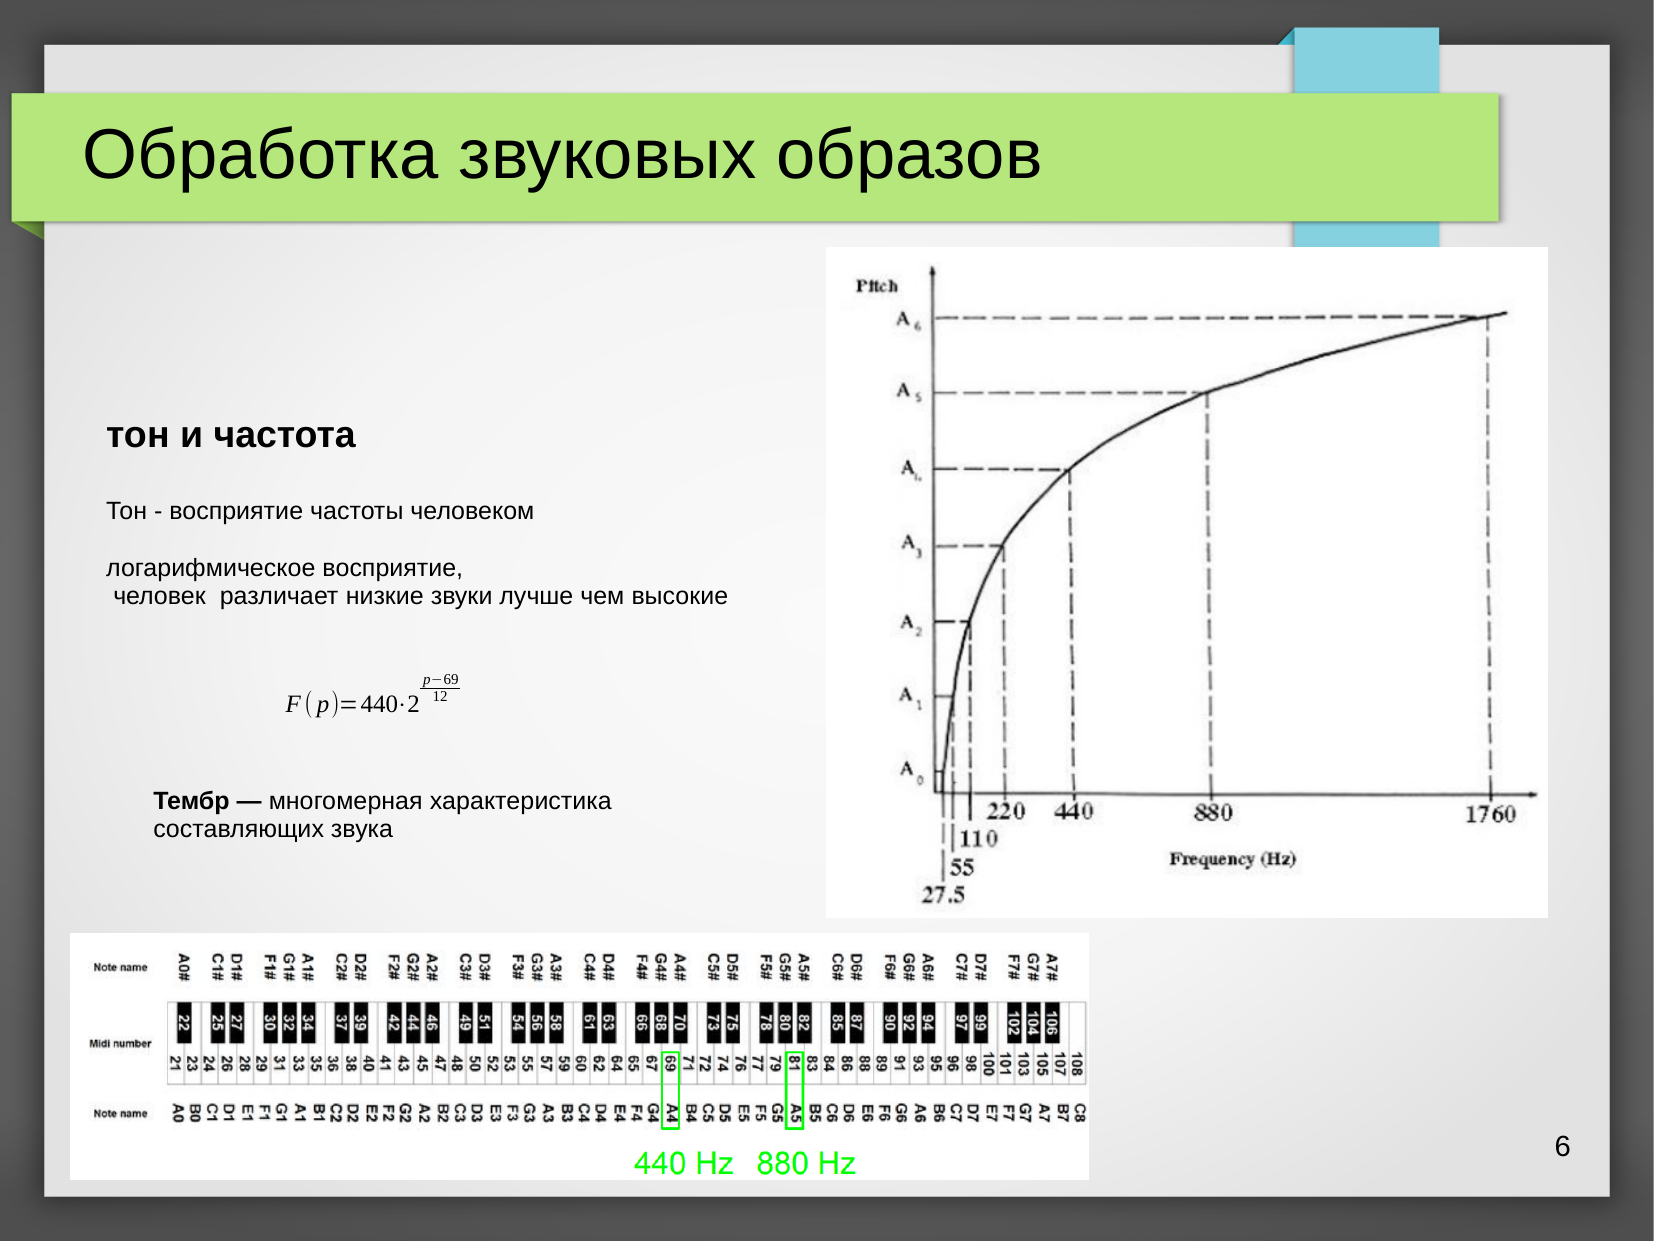

# Обработка звуковых образов
тон и частота
Тон - восприятие частоты человеком
логарифмическое восприятие,
 человек различает низкие звуки лучше чем высокие
Тембр — многомерная характеристика составляющих звука
6